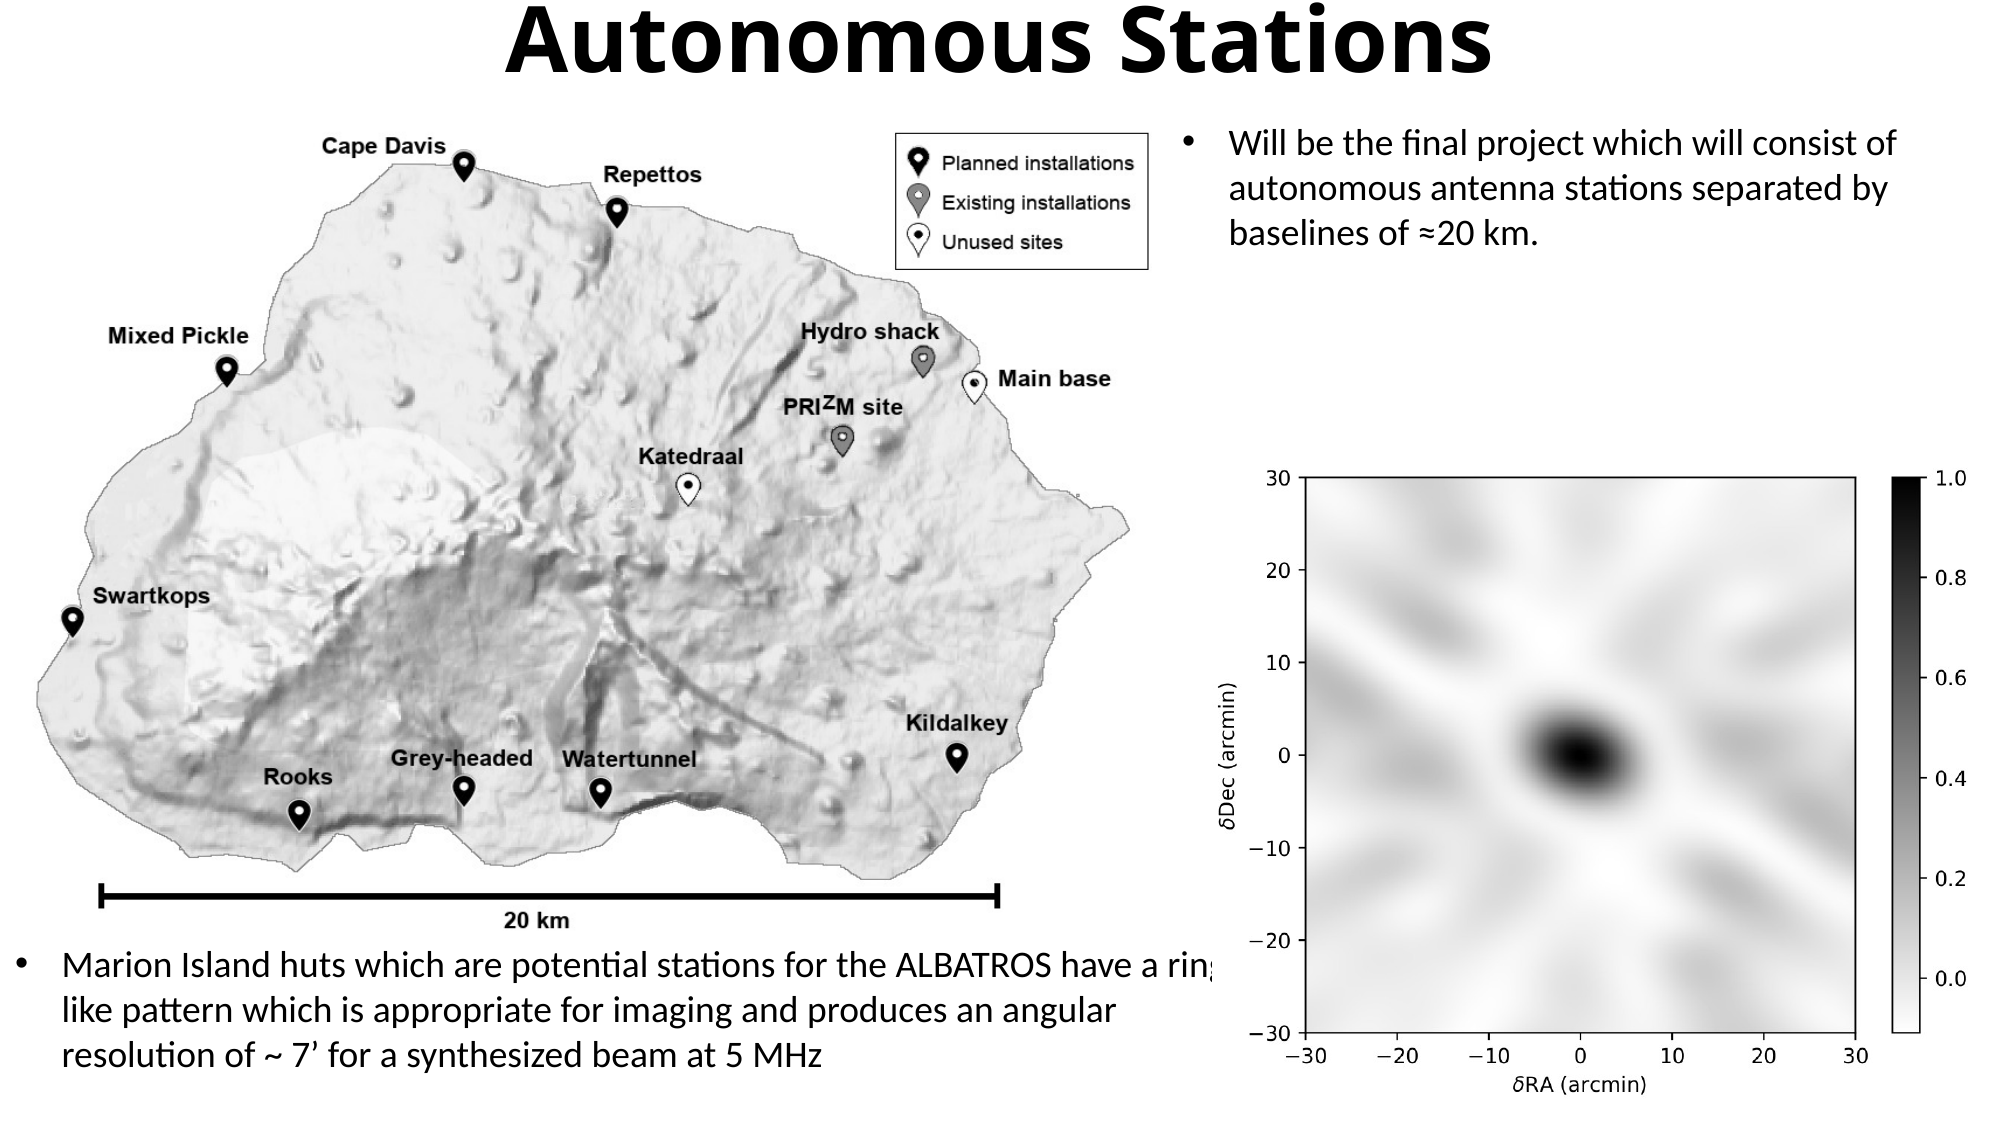

Autonomous Stations
Will be the final project which will consist of autonomous antenna stations separated by baselines of ≈20 km.
Marion Island huts which are potential stations for the ALBATROS have a ring-like pattern which is appropriate for imaging and produces an angular resolution of ~ 7’ for a synthesized beam at 5 MHz